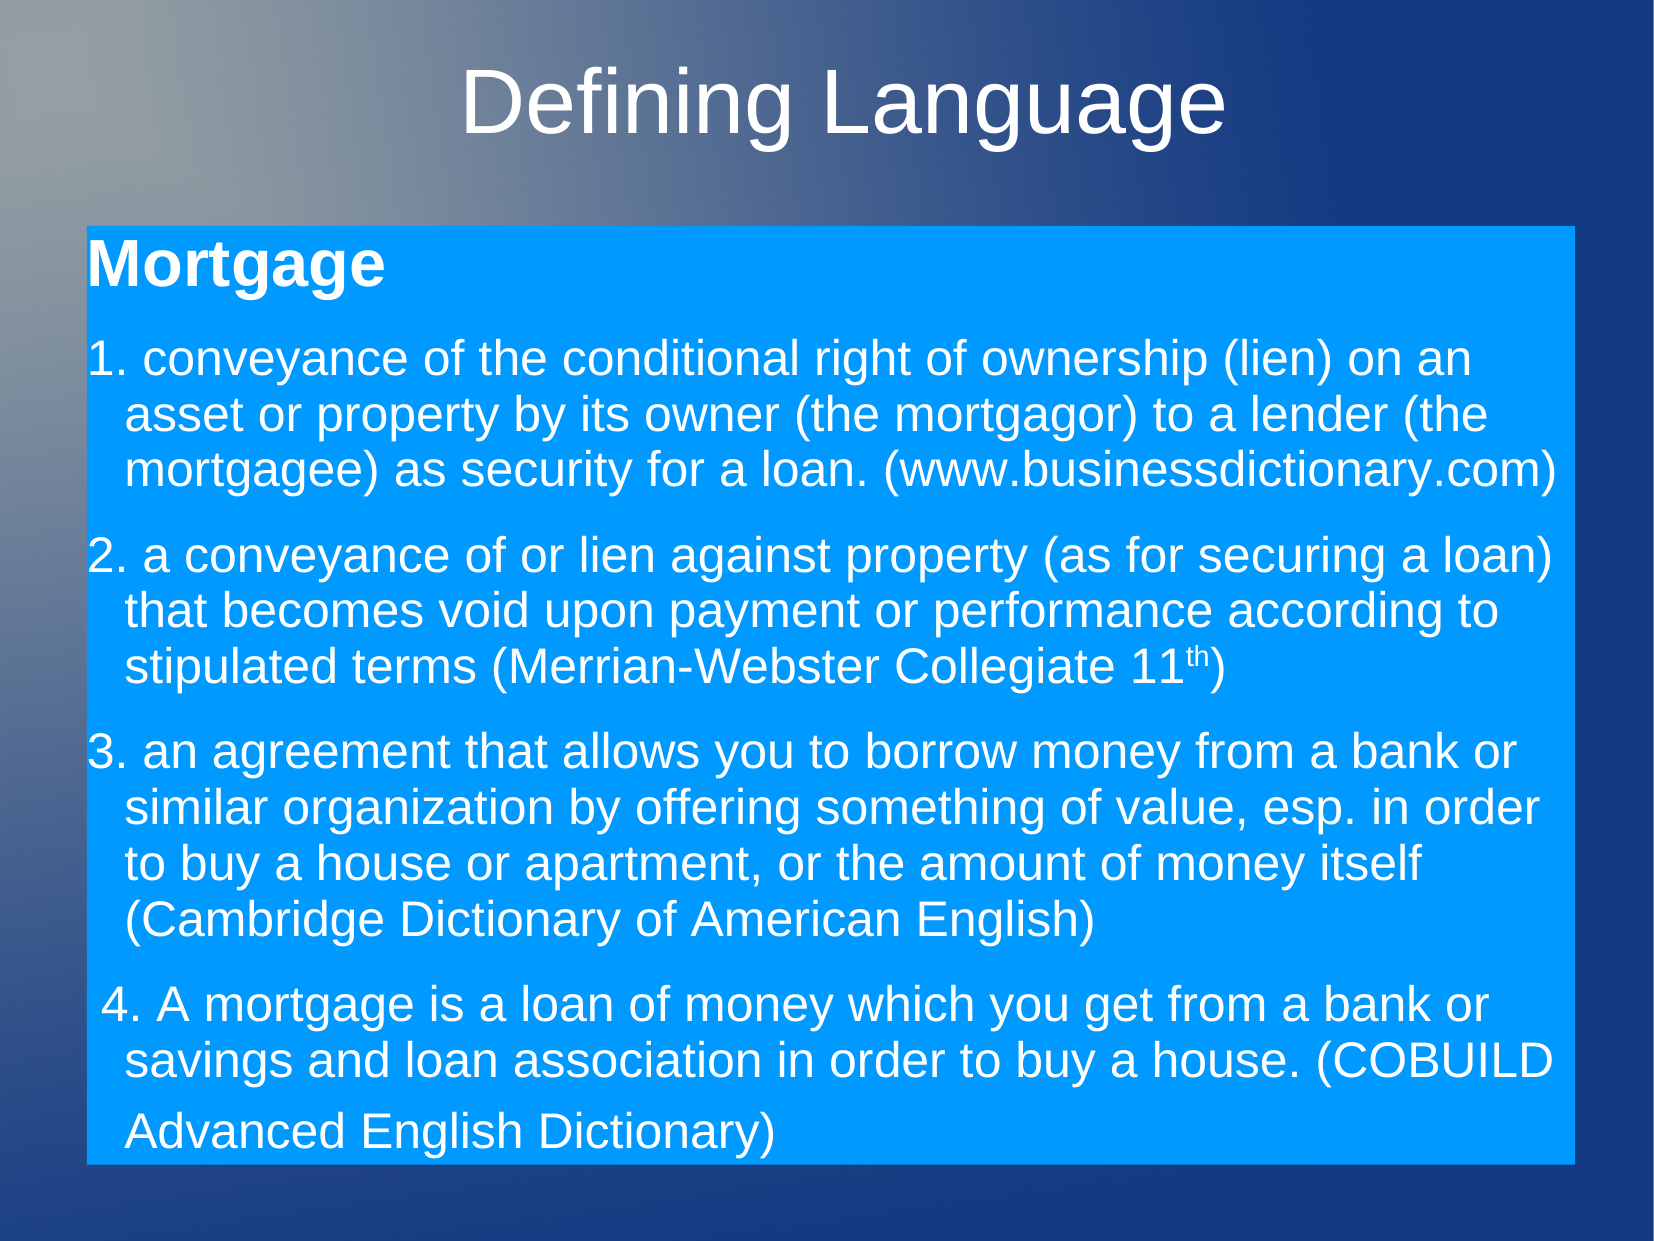

# Defining Language
Mortgage
1. conveyance of the conditional right of ownership (lien) on an asset or property by its owner (the mortgagor) to a lender (the mortgagee) as security for a loan. (www.businessdictionary.com)
2. a conveyance of or lien against property (as for securing a loan) that becomes void upon payment or performance according to stipulated terms (Merrian-Webster Collegiate 11th)
3. an agreement that allows you to borrow money from a bank or similar organization by offering something of value, esp. in order to buy a house or apartment, or the amount of money itself (Cambridge Dictionary of American English)
 4. A mortgage is a loan of money which you get from a bank or savings and loan association in order to buy a house. (COBUILD Advanced English Dictionary)